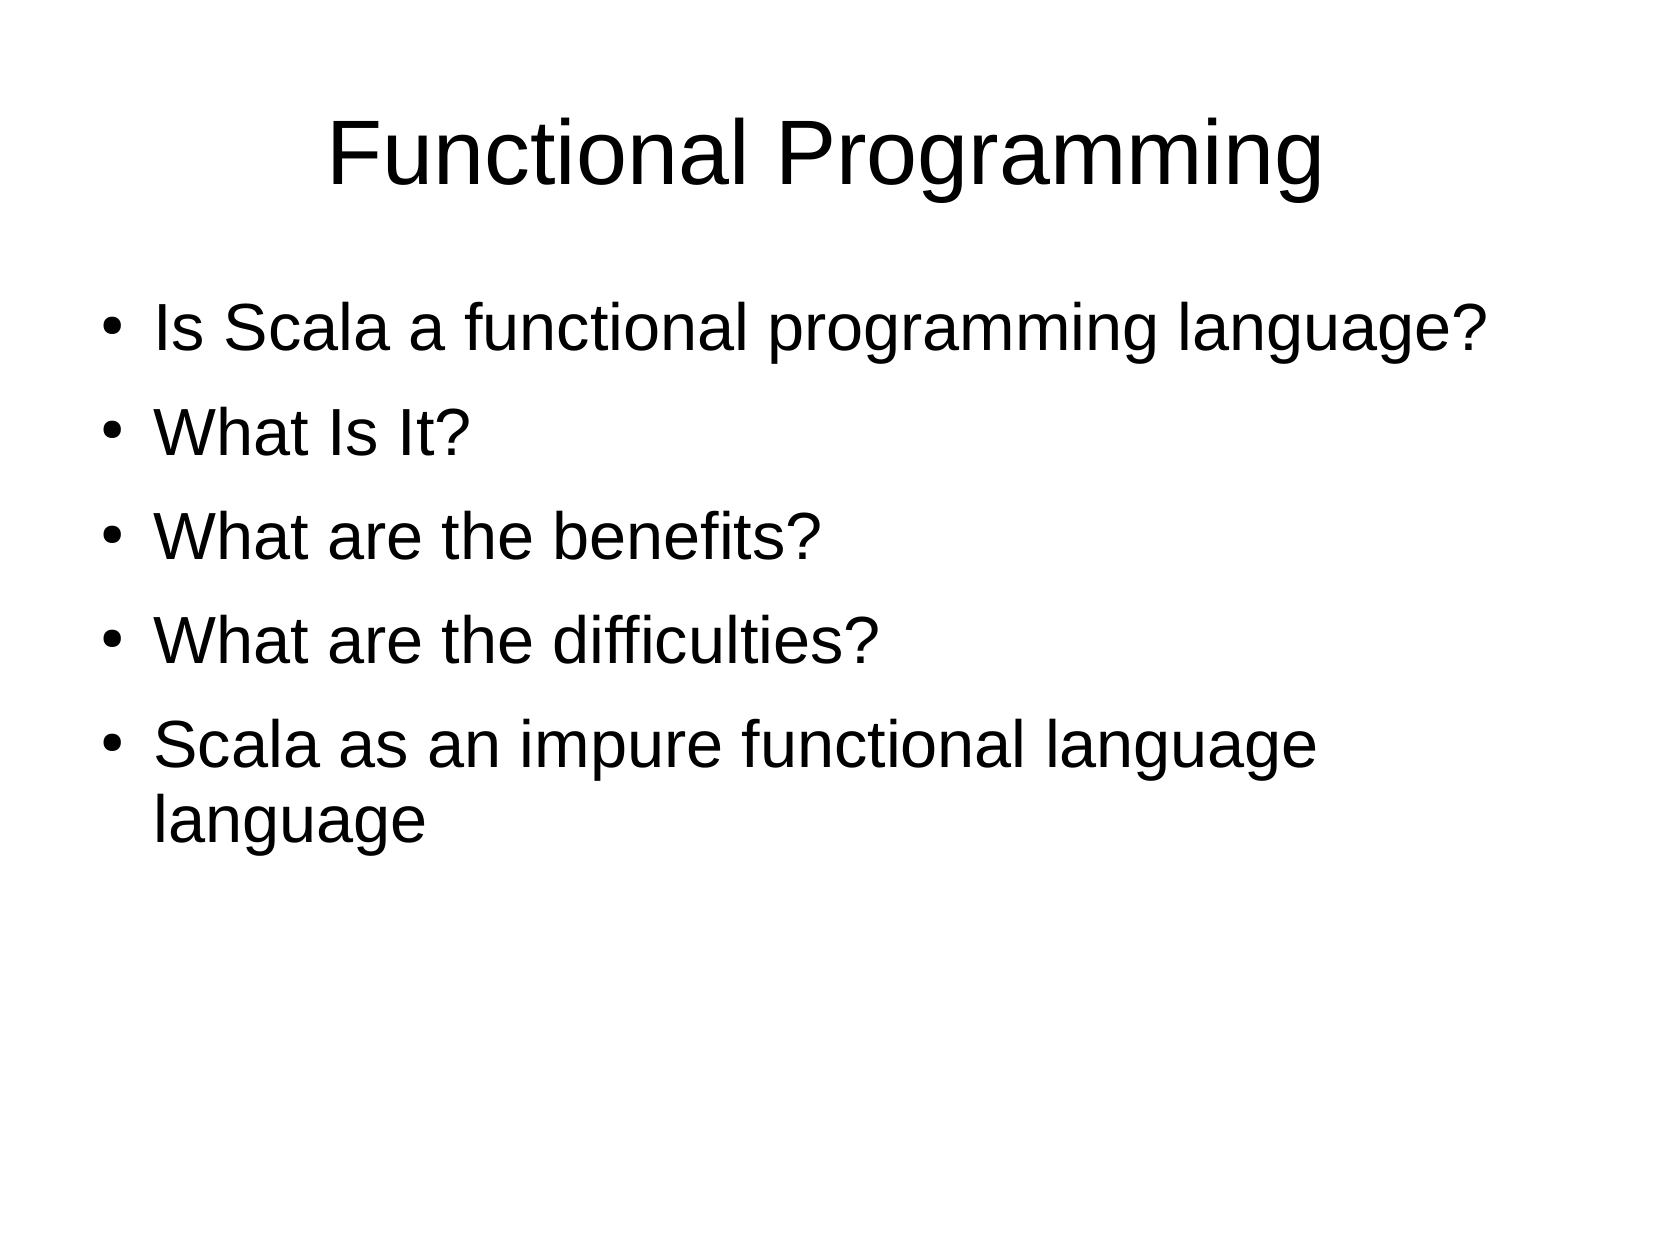

# Functional Programming
Is Scala a functional programming language?
What Is It?
What are the benefits?
What are the difficulties?
Scala as an impure functional language language